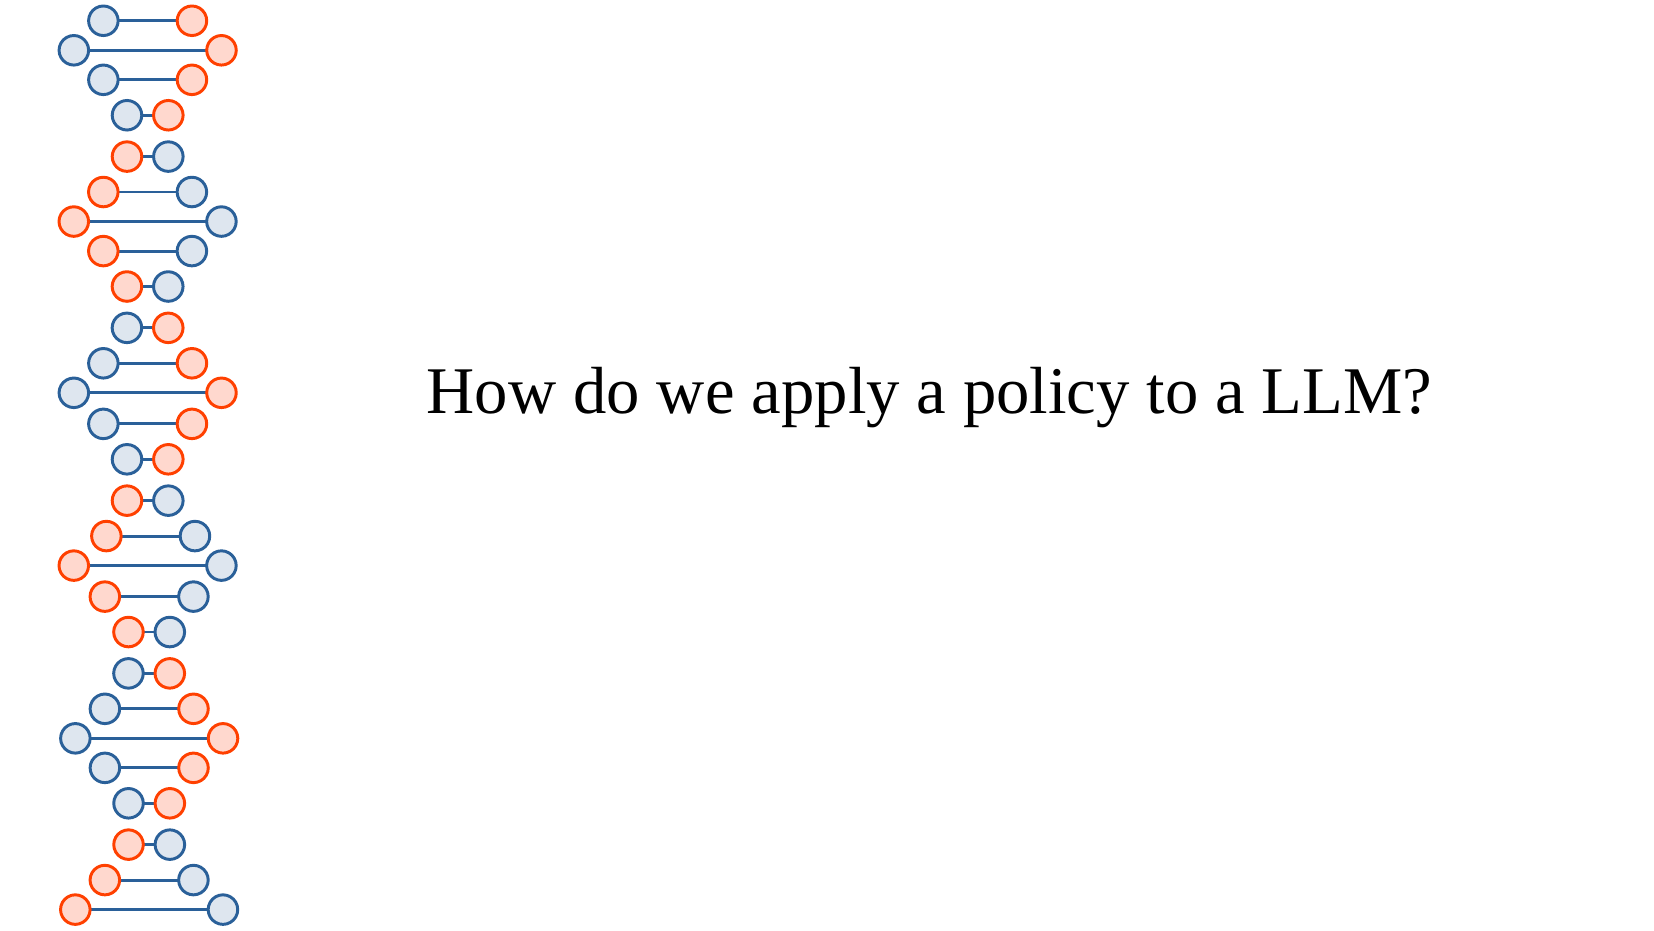

# How do we apply a policy to a LLM?